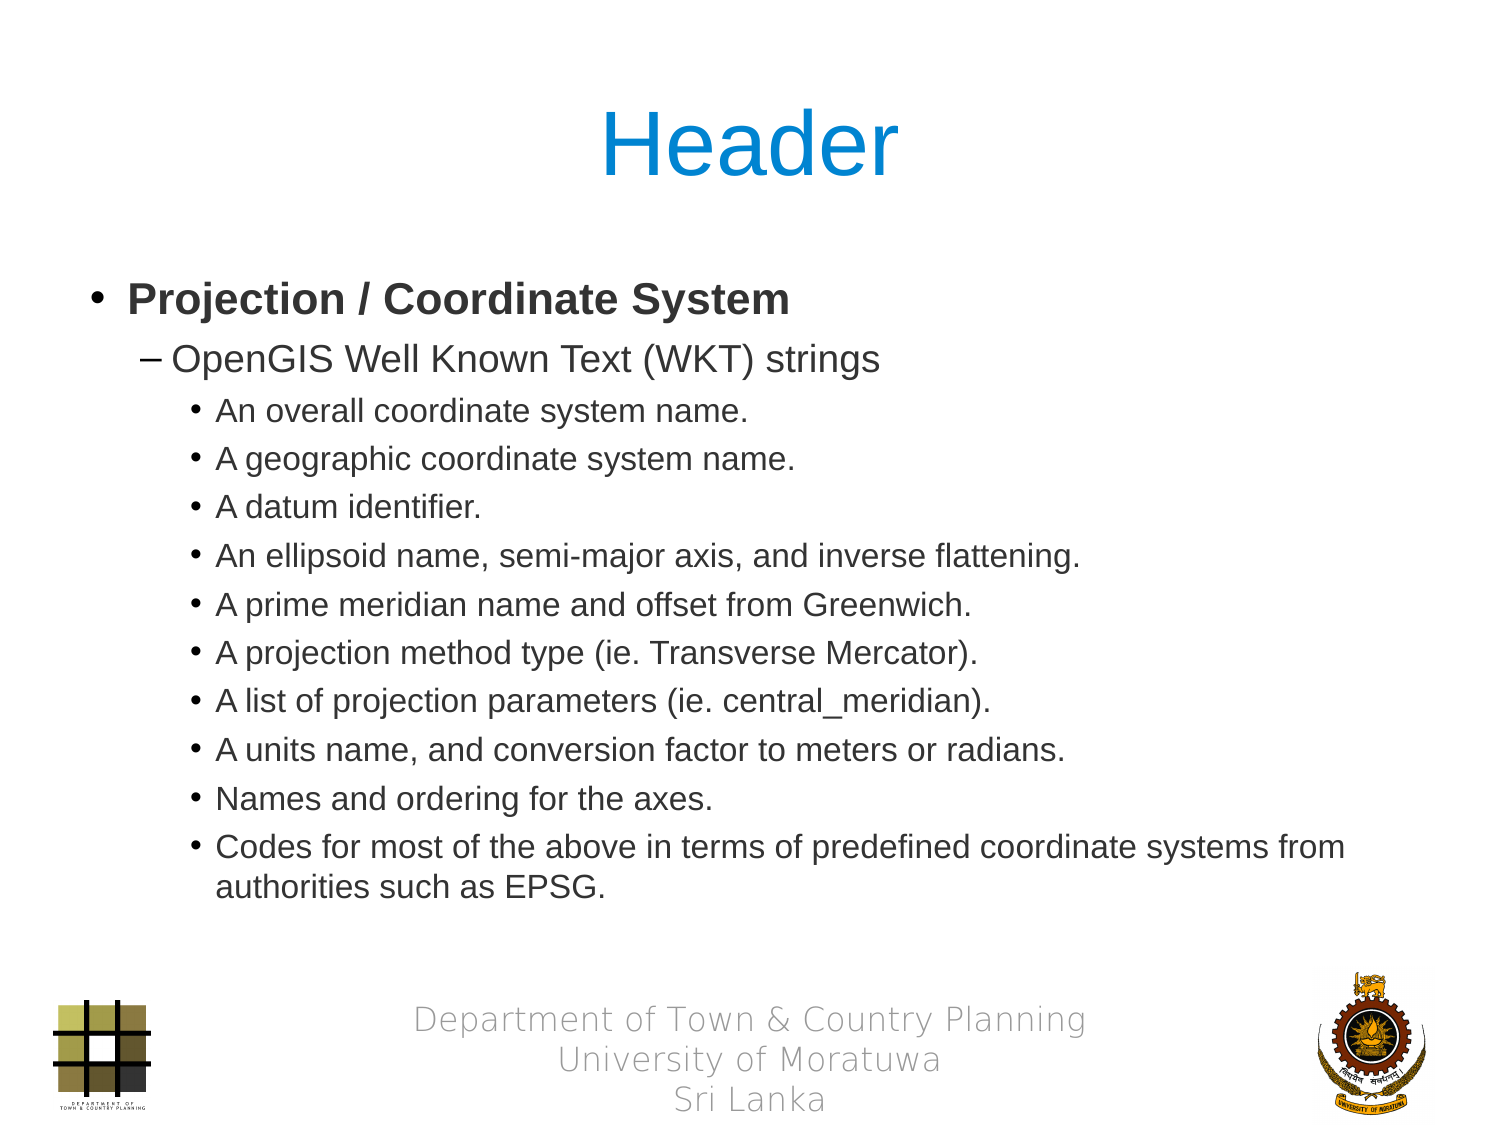

# Header
Projection / Coordinate System
OpenGIS Well Known Text (WKT) strings
An overall coordinate system name.
A geographic coordinate system name.
A datum identifier.
An ellipsoid name, semi-major axis, and inverse flattening.
A prime meridian name and offset from Greenwich.
A projection method type (ie. Transverse Mercator).
A list of projection parameters (ie. central_meridian).
A units name, and conversion factor to meters or radians.
Names and ordering for the axes.
Codes for most of the above in terms of predefined coordinate systems from authorities such as EPSG.